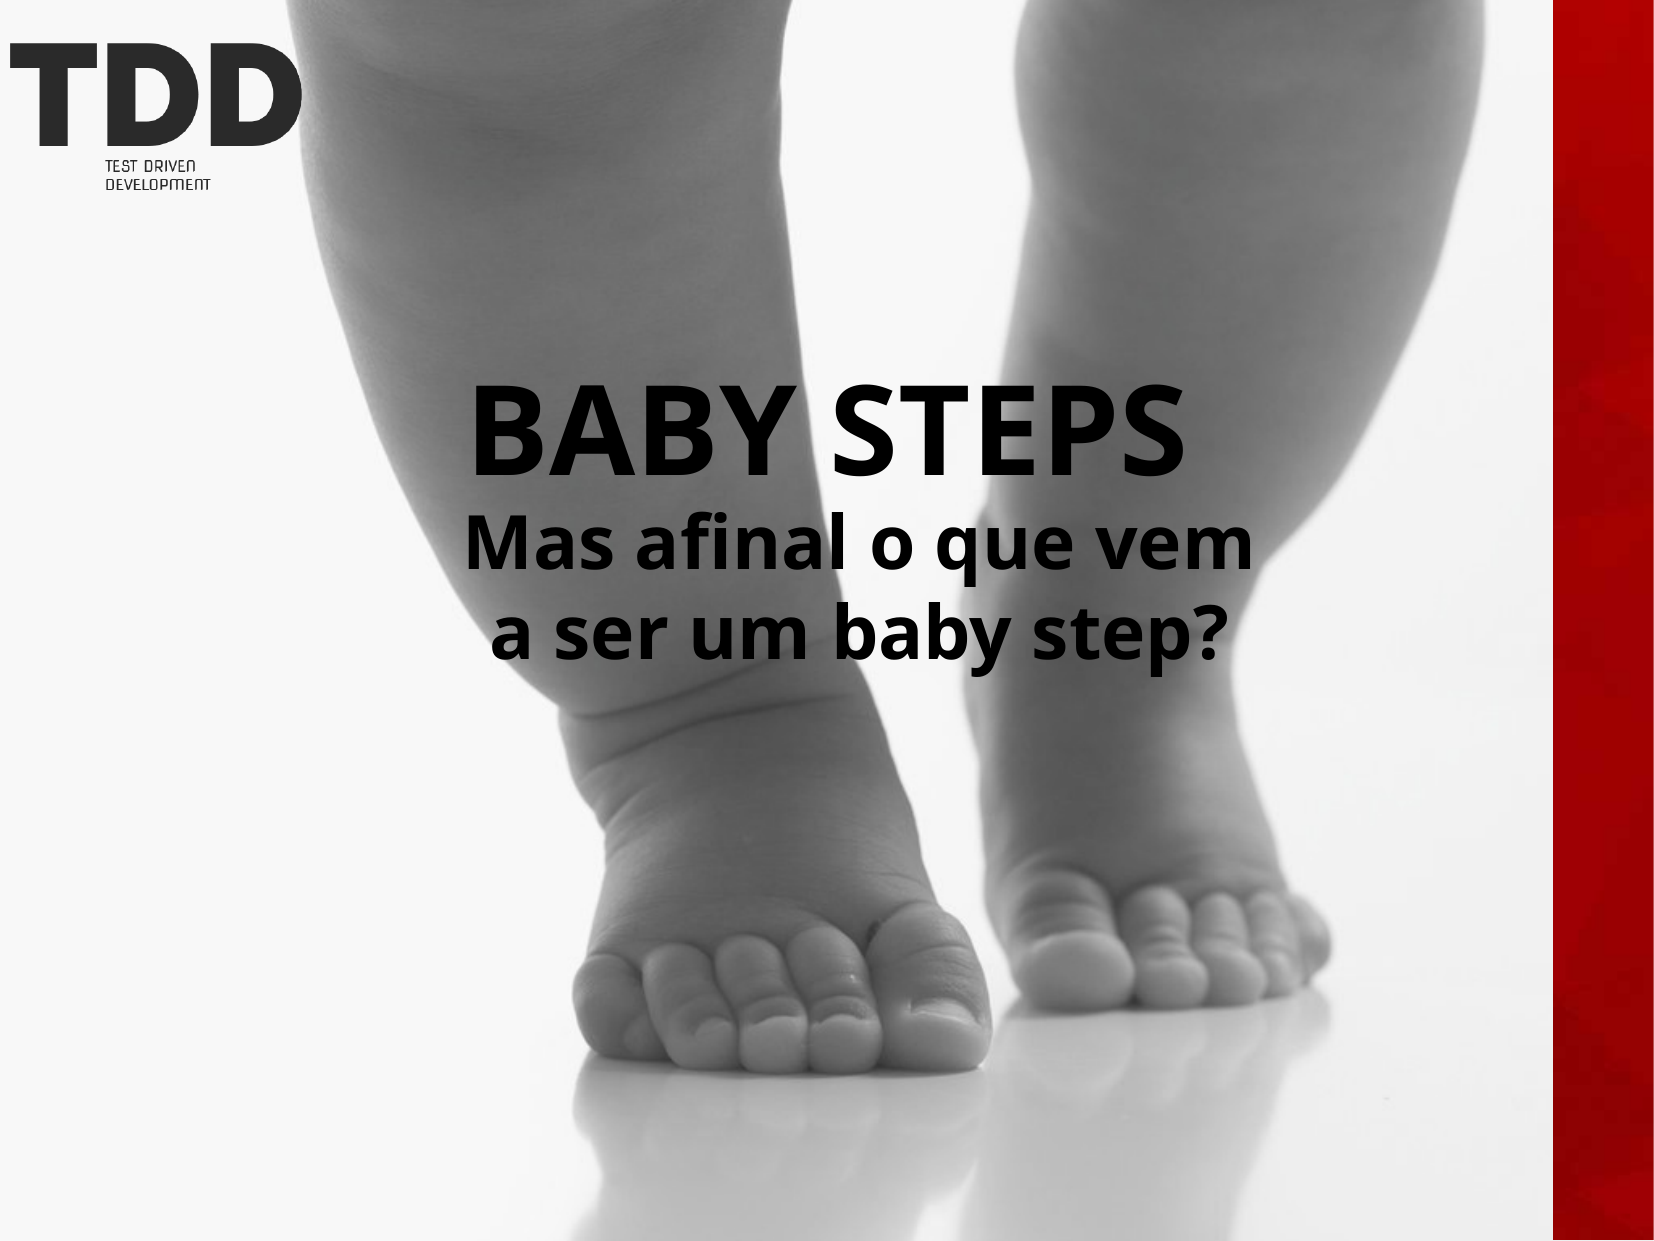

BABY STEPS
Mas afinal o que vem a ser um baby step?